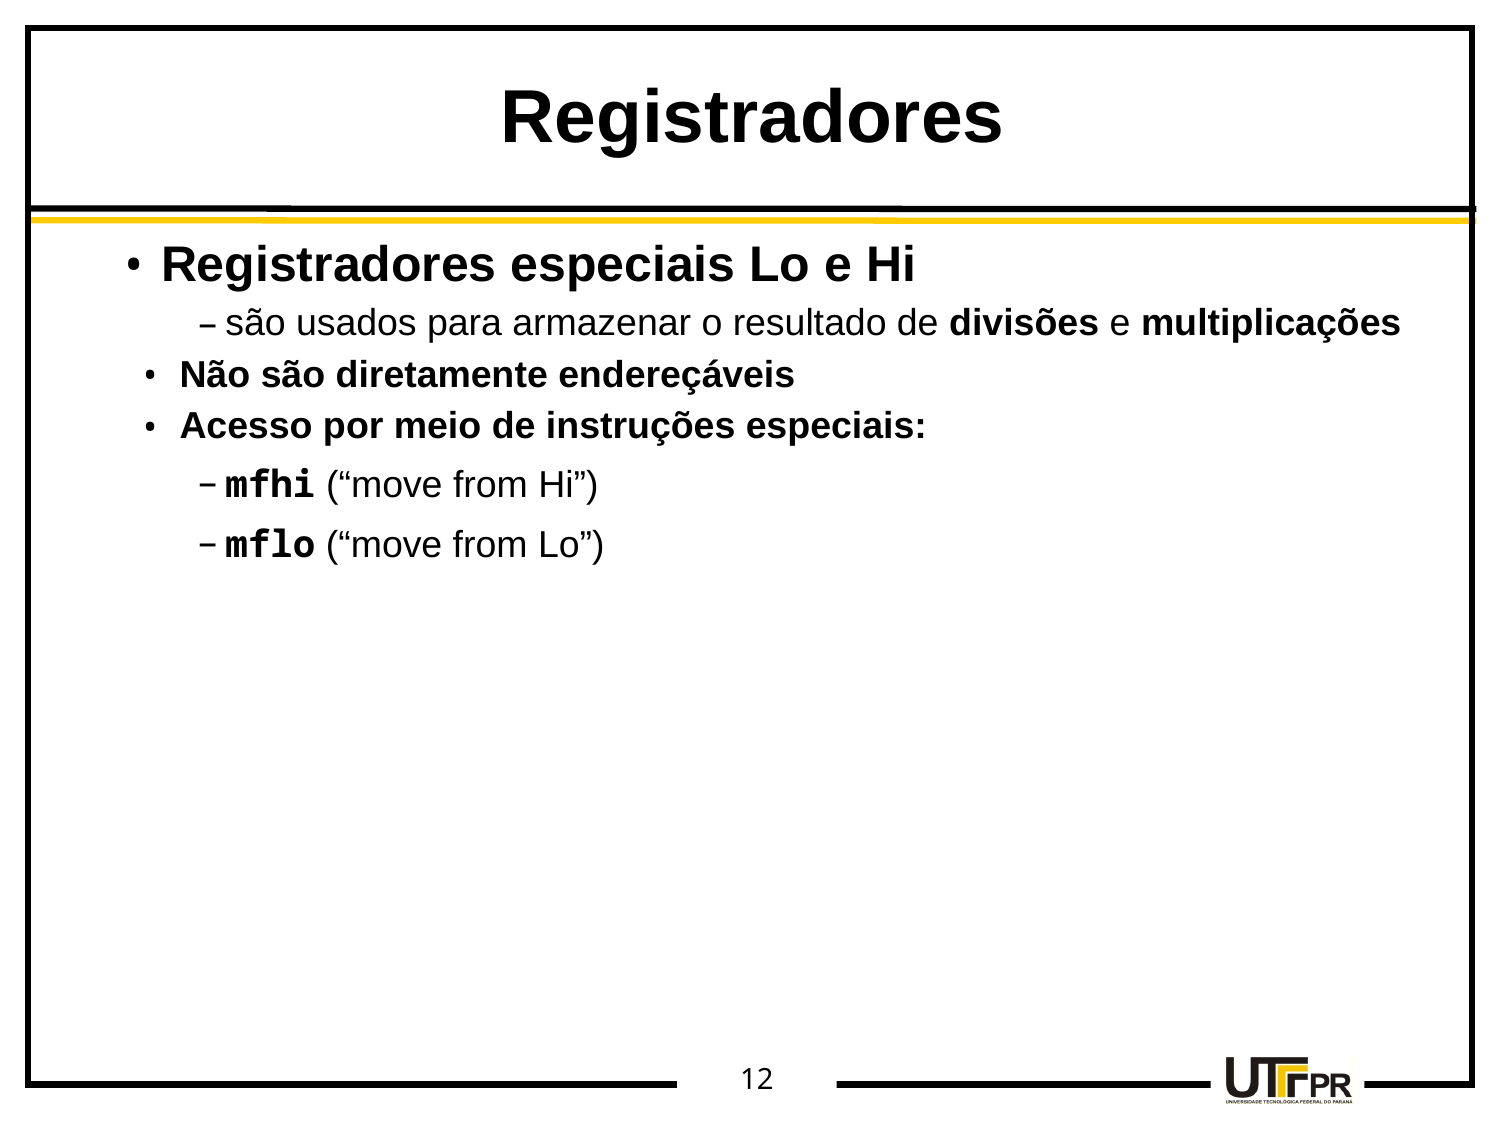

# Registradores
Registradores especiais Lo e Hi
são usados para armazenar o resultado de divisões e multiplicações
Não são diretamente endereçáveis
Acesso por meio de instruções especiais:
mfhi (“move from Hi”)
mflo (“move from Lo”)